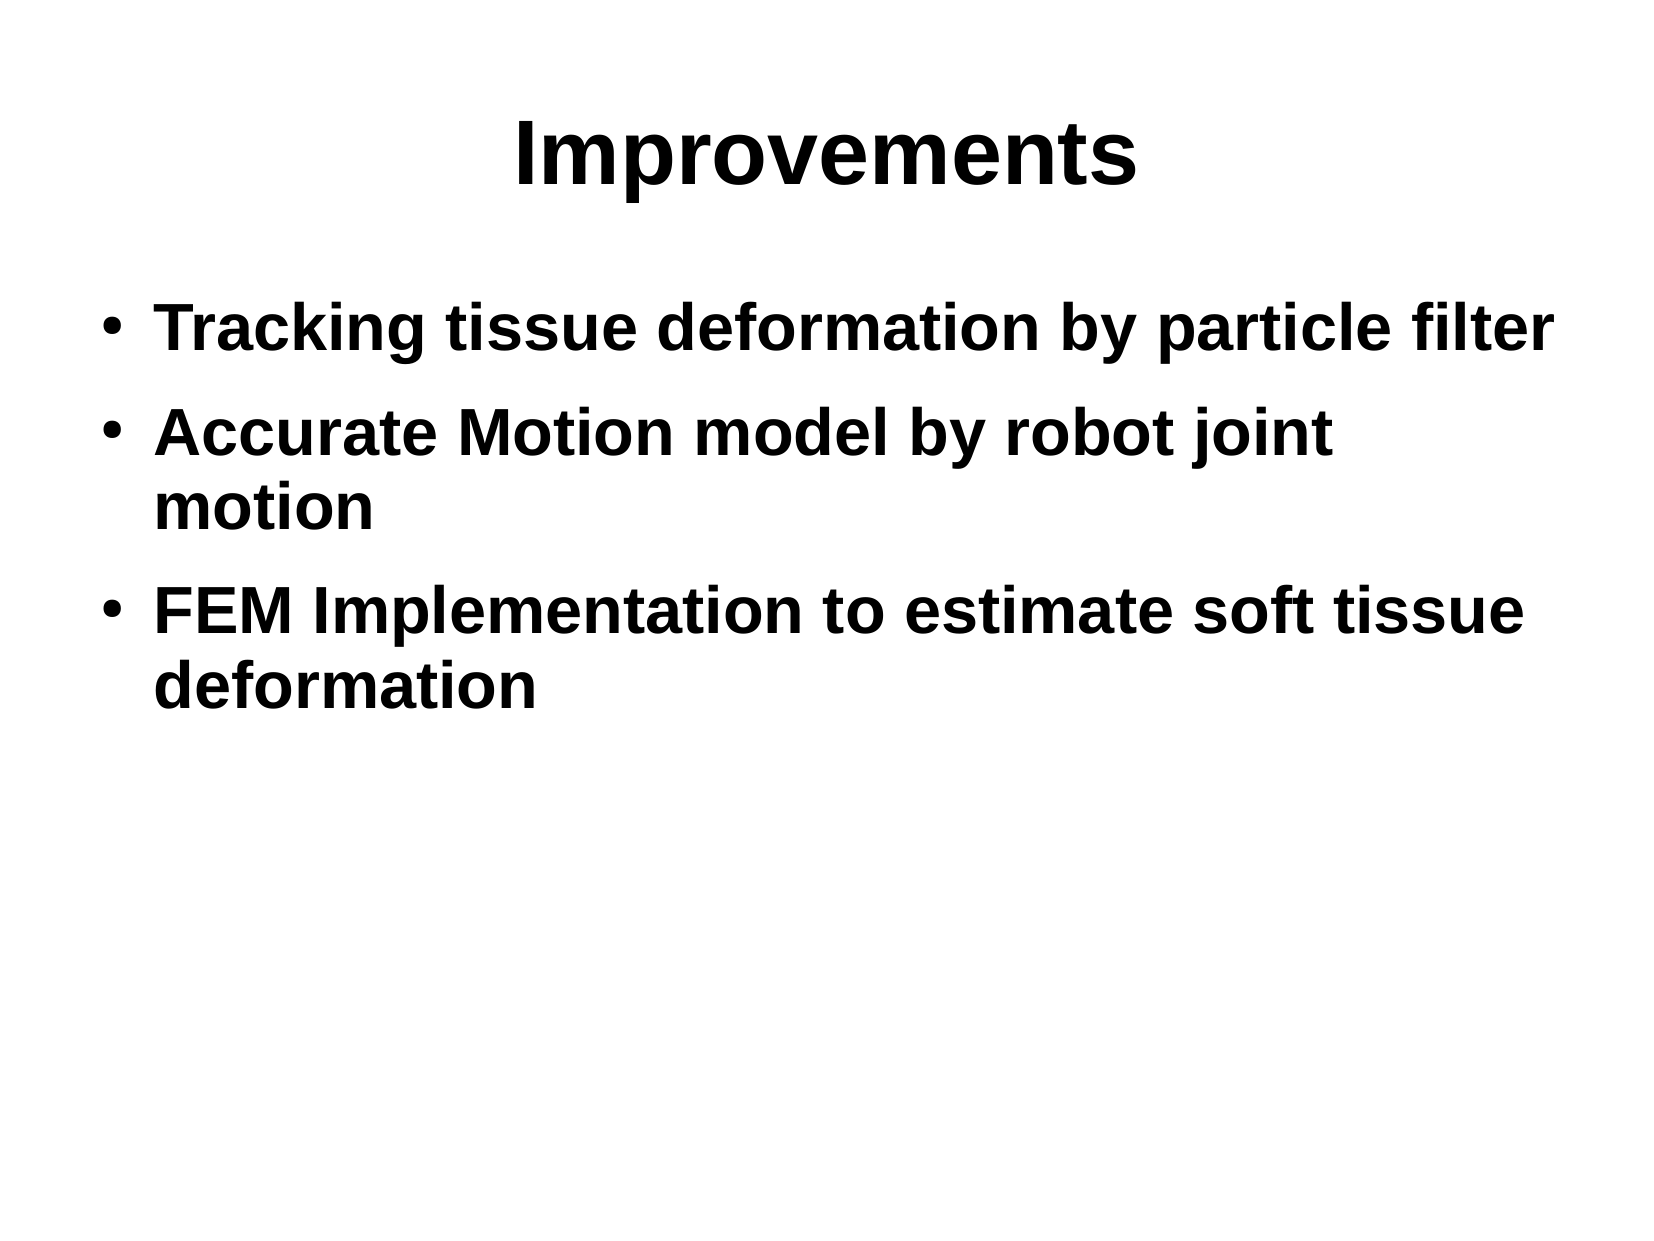

# Improvements
Tracking tissue deformation by particle filter
Accurate Motion model by robot joint motion
FEM Implementation to estimate soft tissue deformation